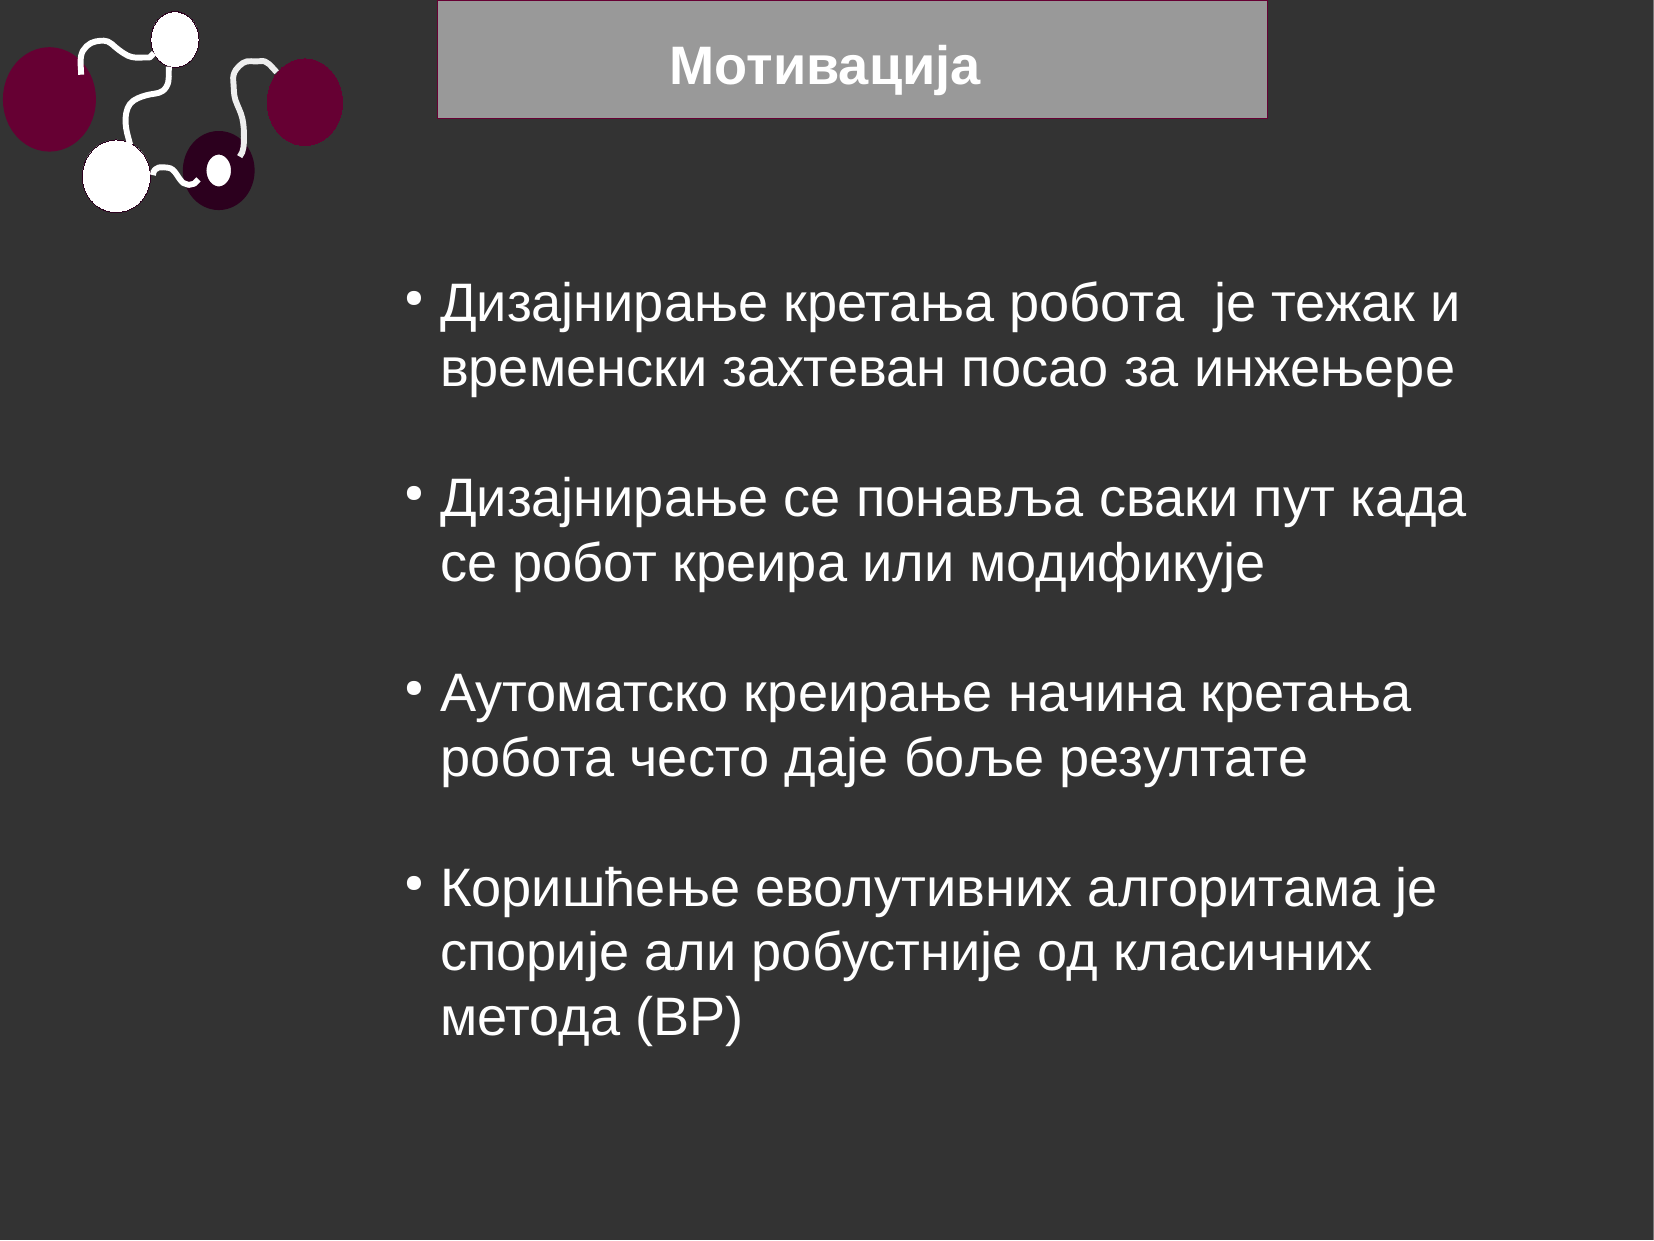

Мотивација
Дизајнирање кретања робота је тежак и временски захтеван посао за инжењере
Дизајнирање се понавља сваки пут када се робот креира или модификује
Аутоматско креирање начина кретања робота често даје боље резултате
Коришћење еволутивних алгоритама је спорије али робустније од класичних метода (BP)